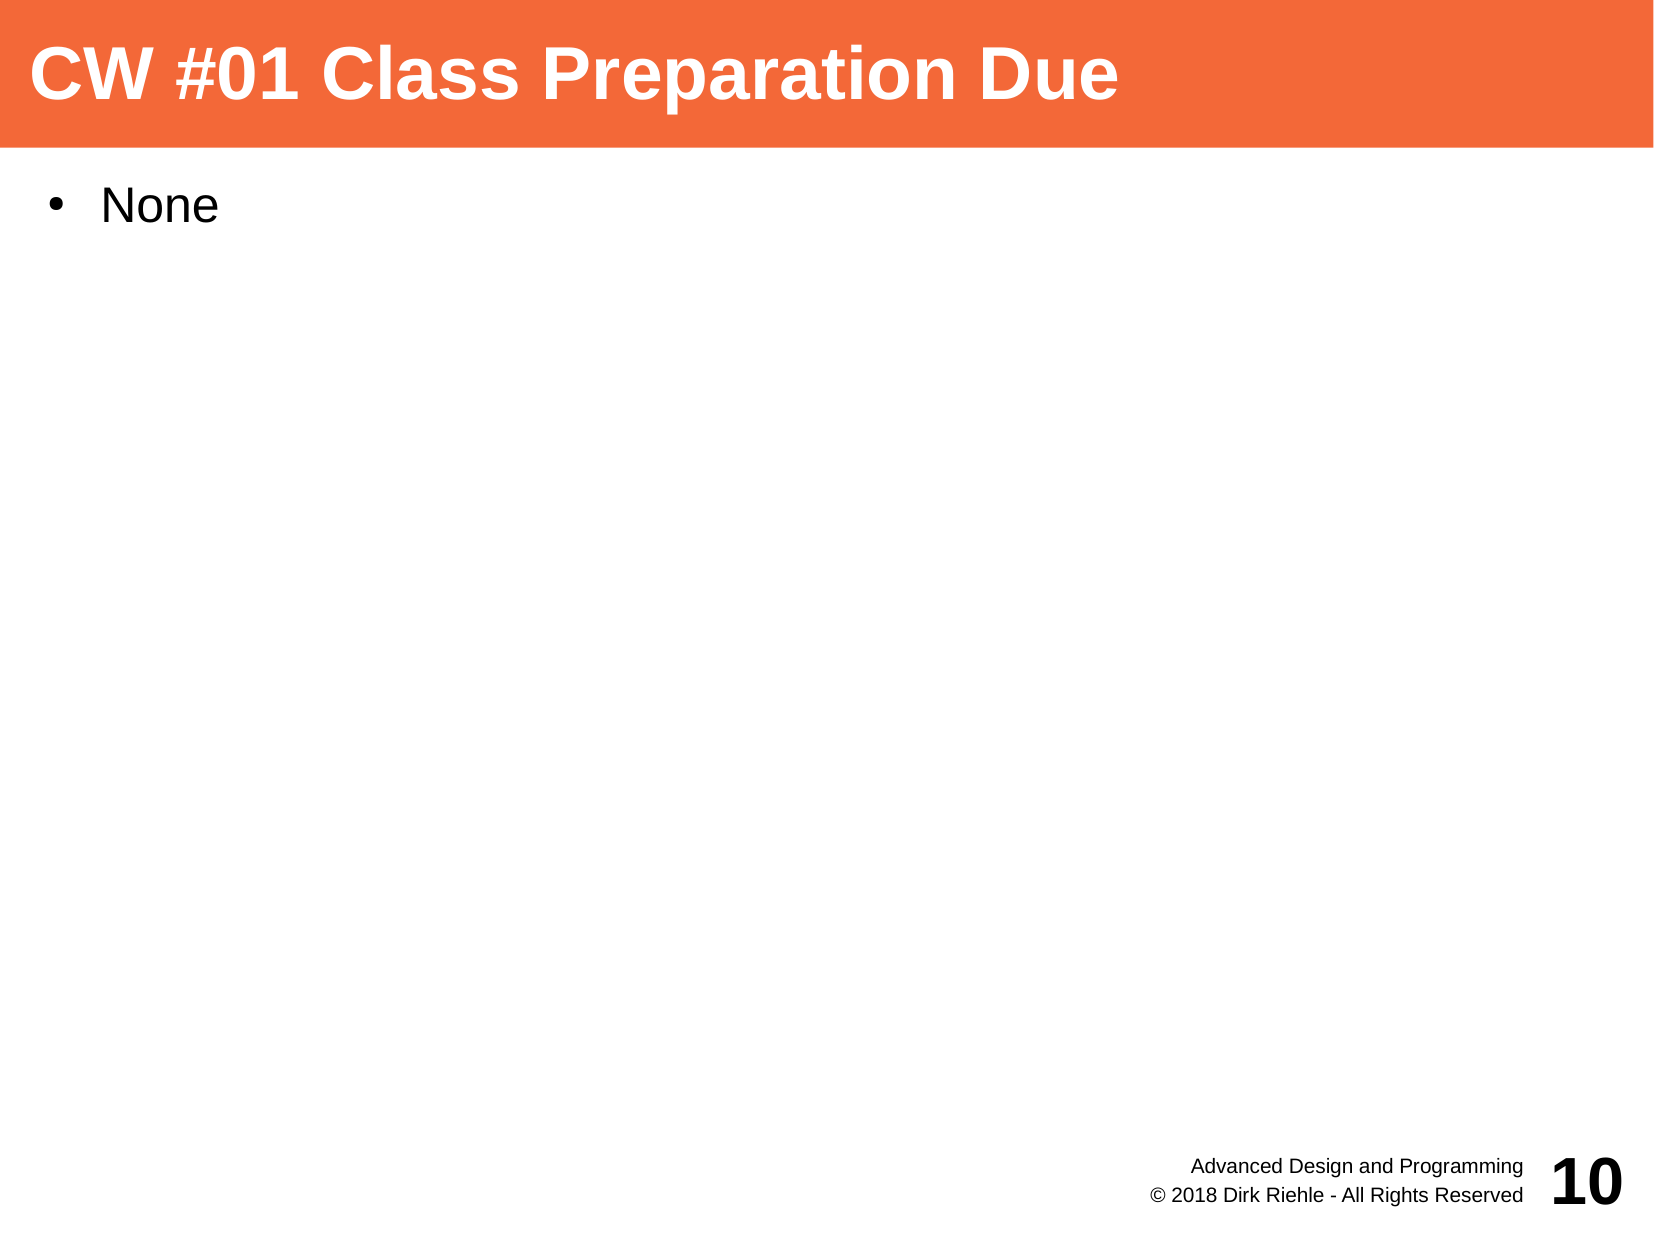

# CW #01 Class Preparation Due
None
Advanced Design and Programming
10
© 2018 Dirk Riehle - All Rights Reserved